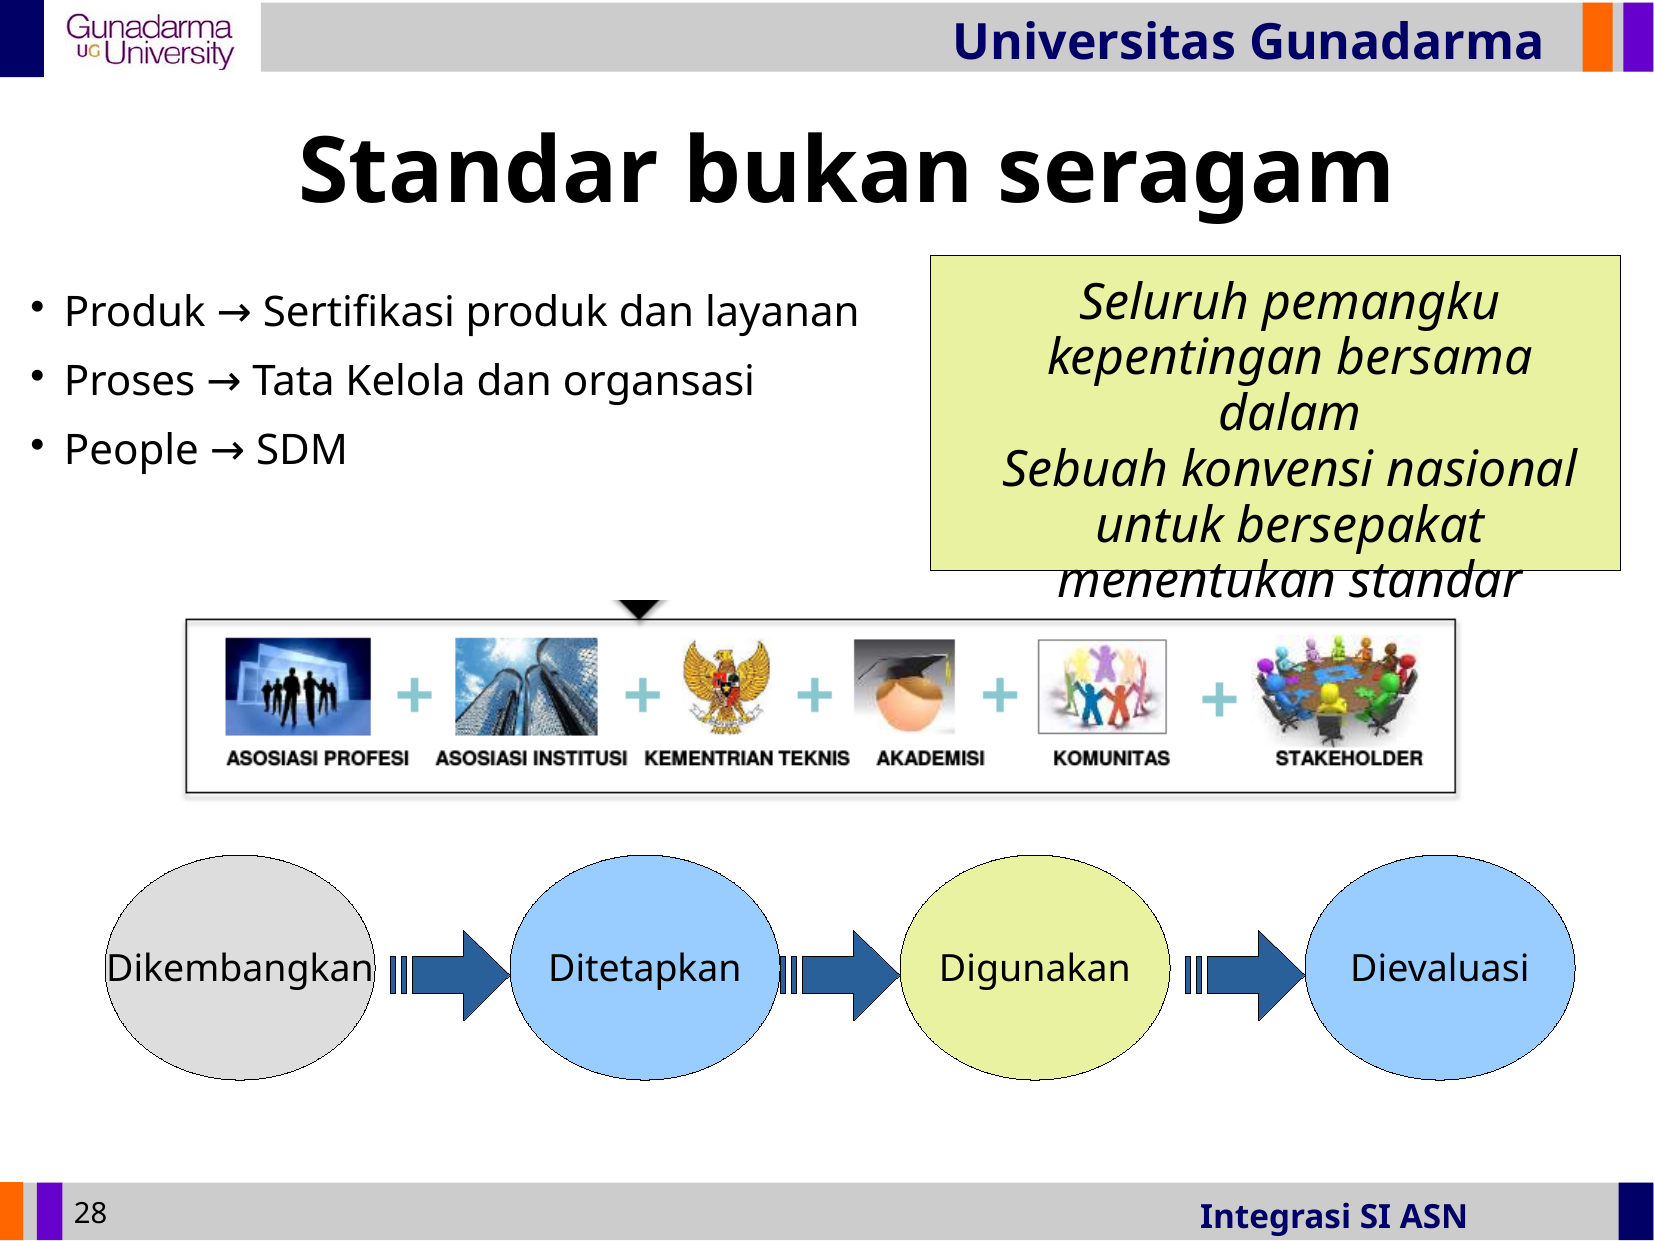

# Standar bukan seragam
Seluruh pemangku kepentingan bersama dalam
Sebuah konvensi nasional untuk bersepakat menentukan standar
Produk → Sertifikasi produk dan layanan
Proses → Tata Kelola dan organsasi
People → SDM
Dikembangkan
Ditetapkan
Digunakan
Dievaluasi